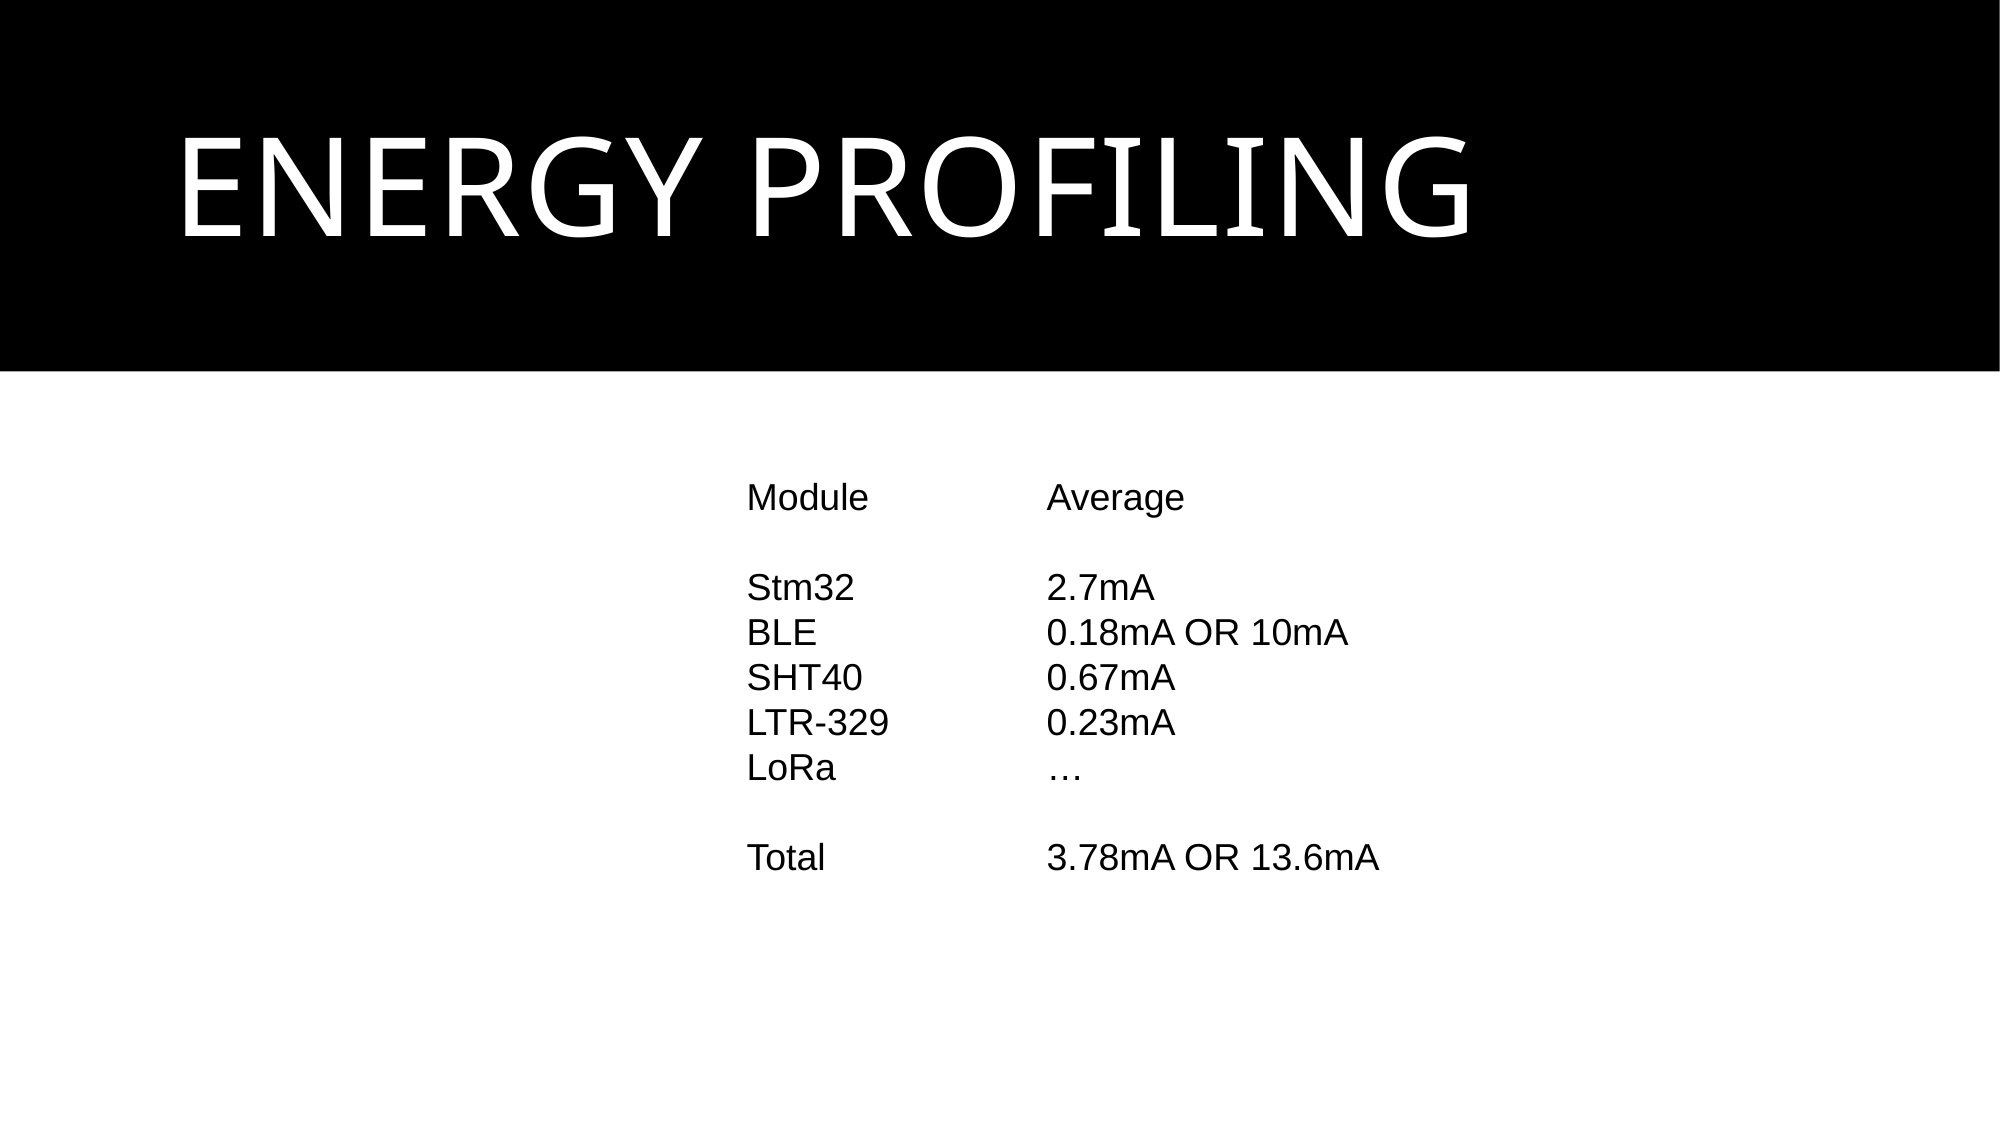

# Energy profiling
Module		Average
Stm32		2.7mA
BLE		0.18mA OR 10mA
SHT40		0.67mA
LTR-329		0.23mA
LoRa		…
Total		3.78mA OR 13.6mA